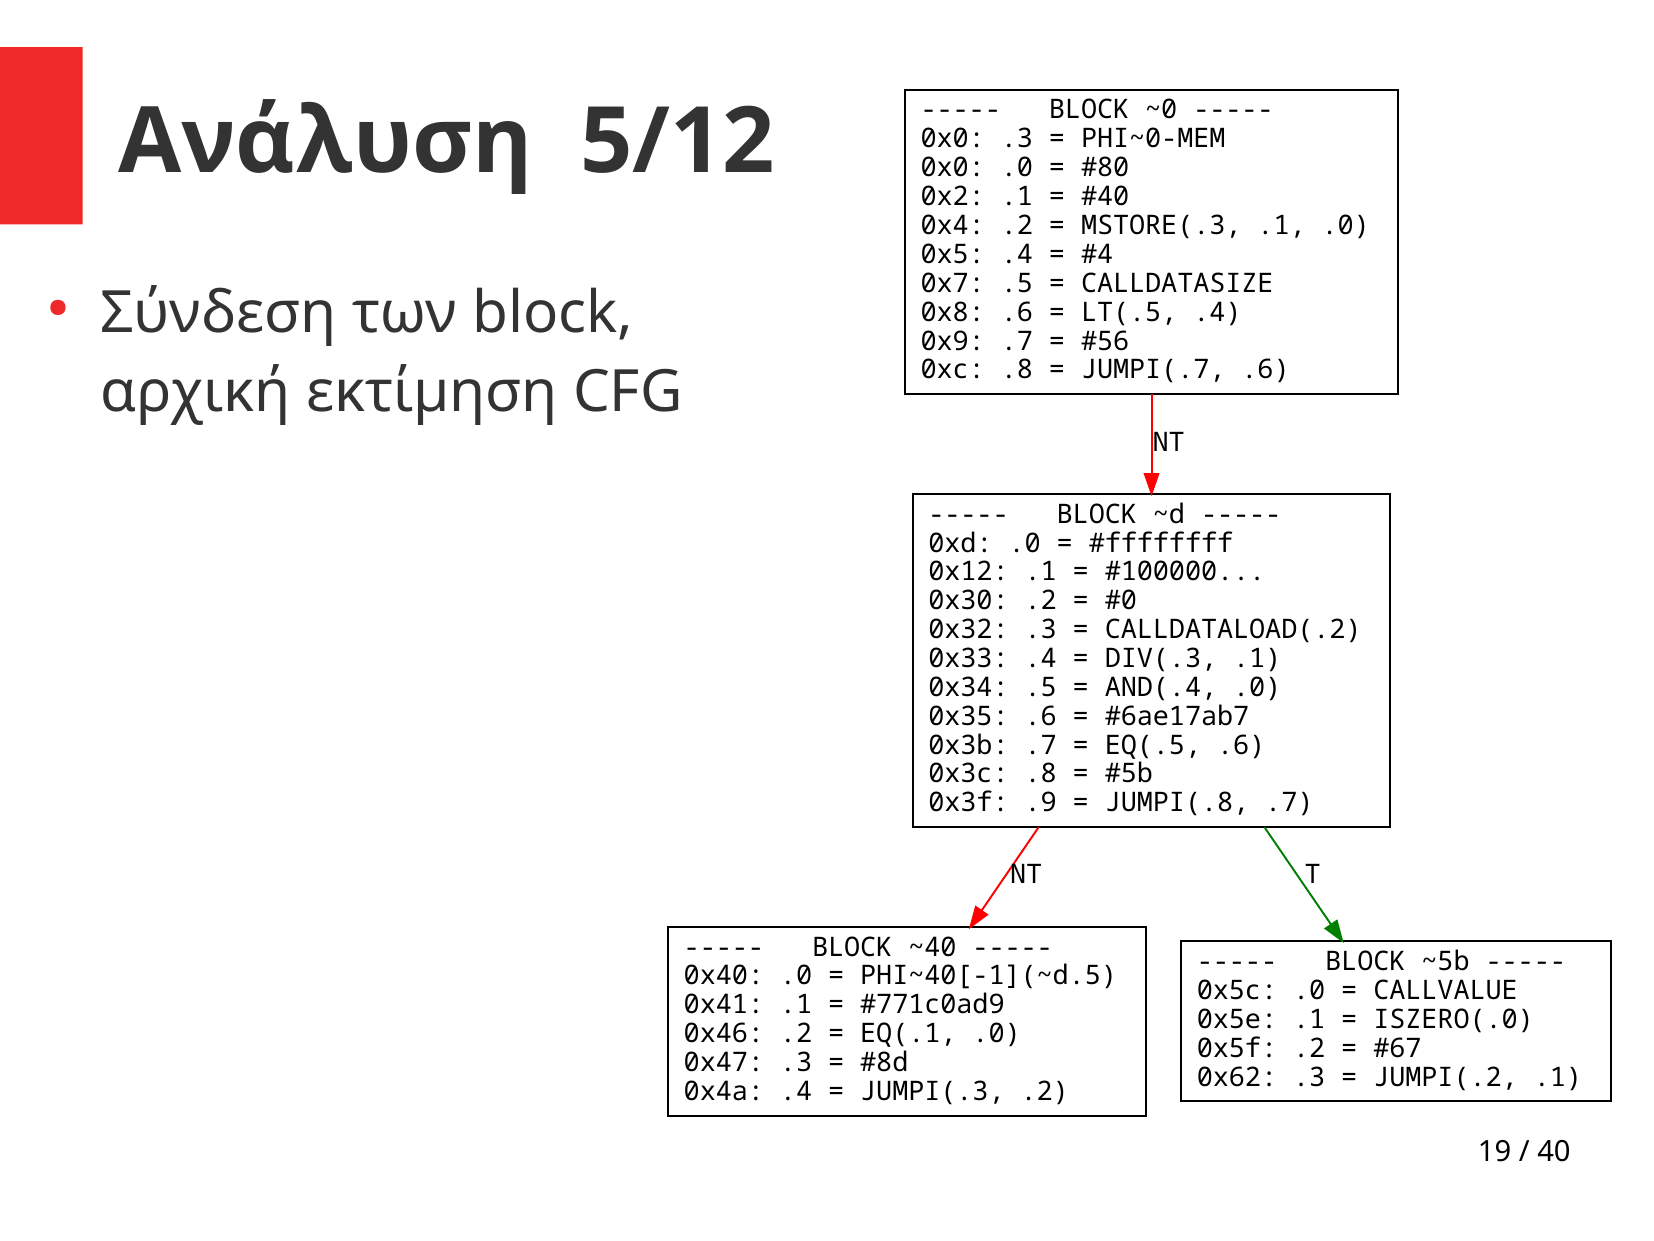

# Ανάλυση 5/12
Σύνδεση των block,
αρχική εκτίμηση CFG
19